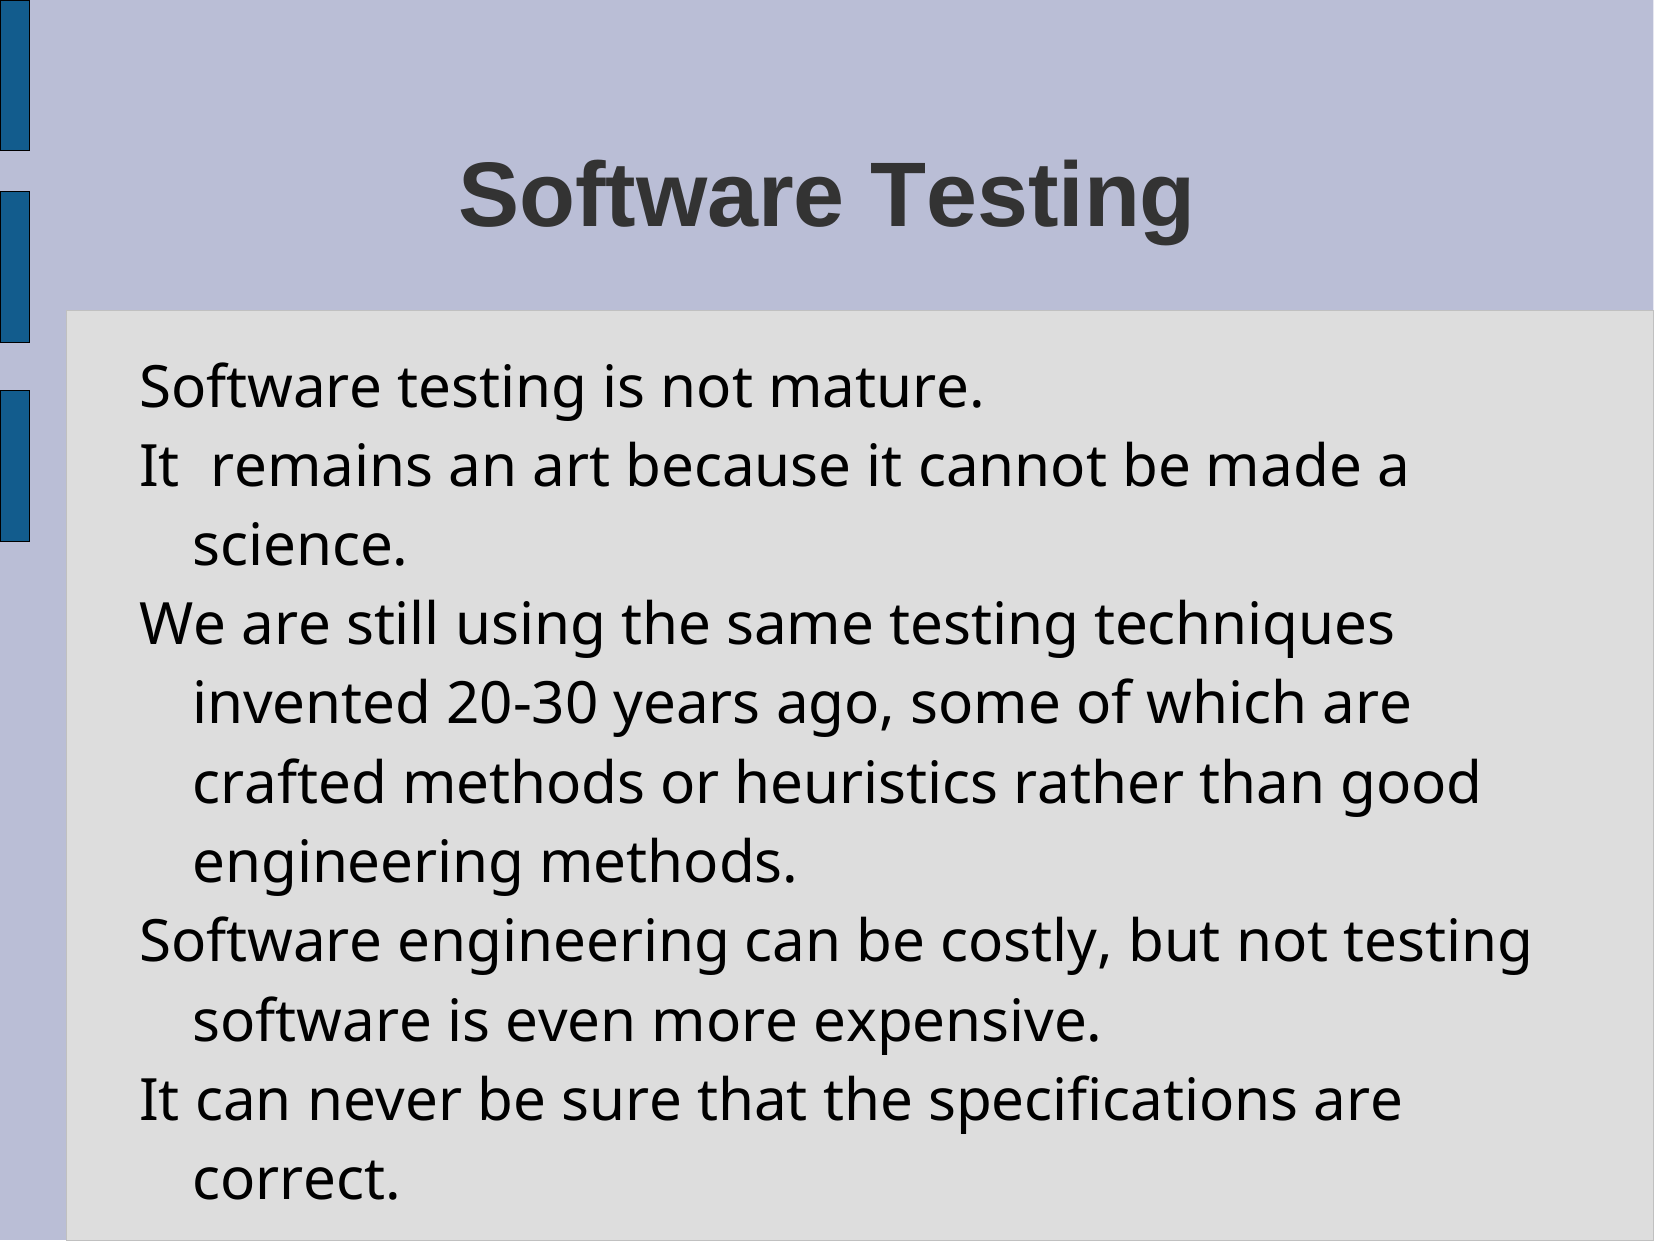

# Software Testing
Software testing is not mature.
It remains an art because it cannot be made a science.
We are still using the same testing techniques invented 20-30 years ago, some of which are crafted methods or heuristics rather than good engineering methods.
Software engineering can be costly, but not testing software is even more expensive.
It can never be sure that the specifications are correct.